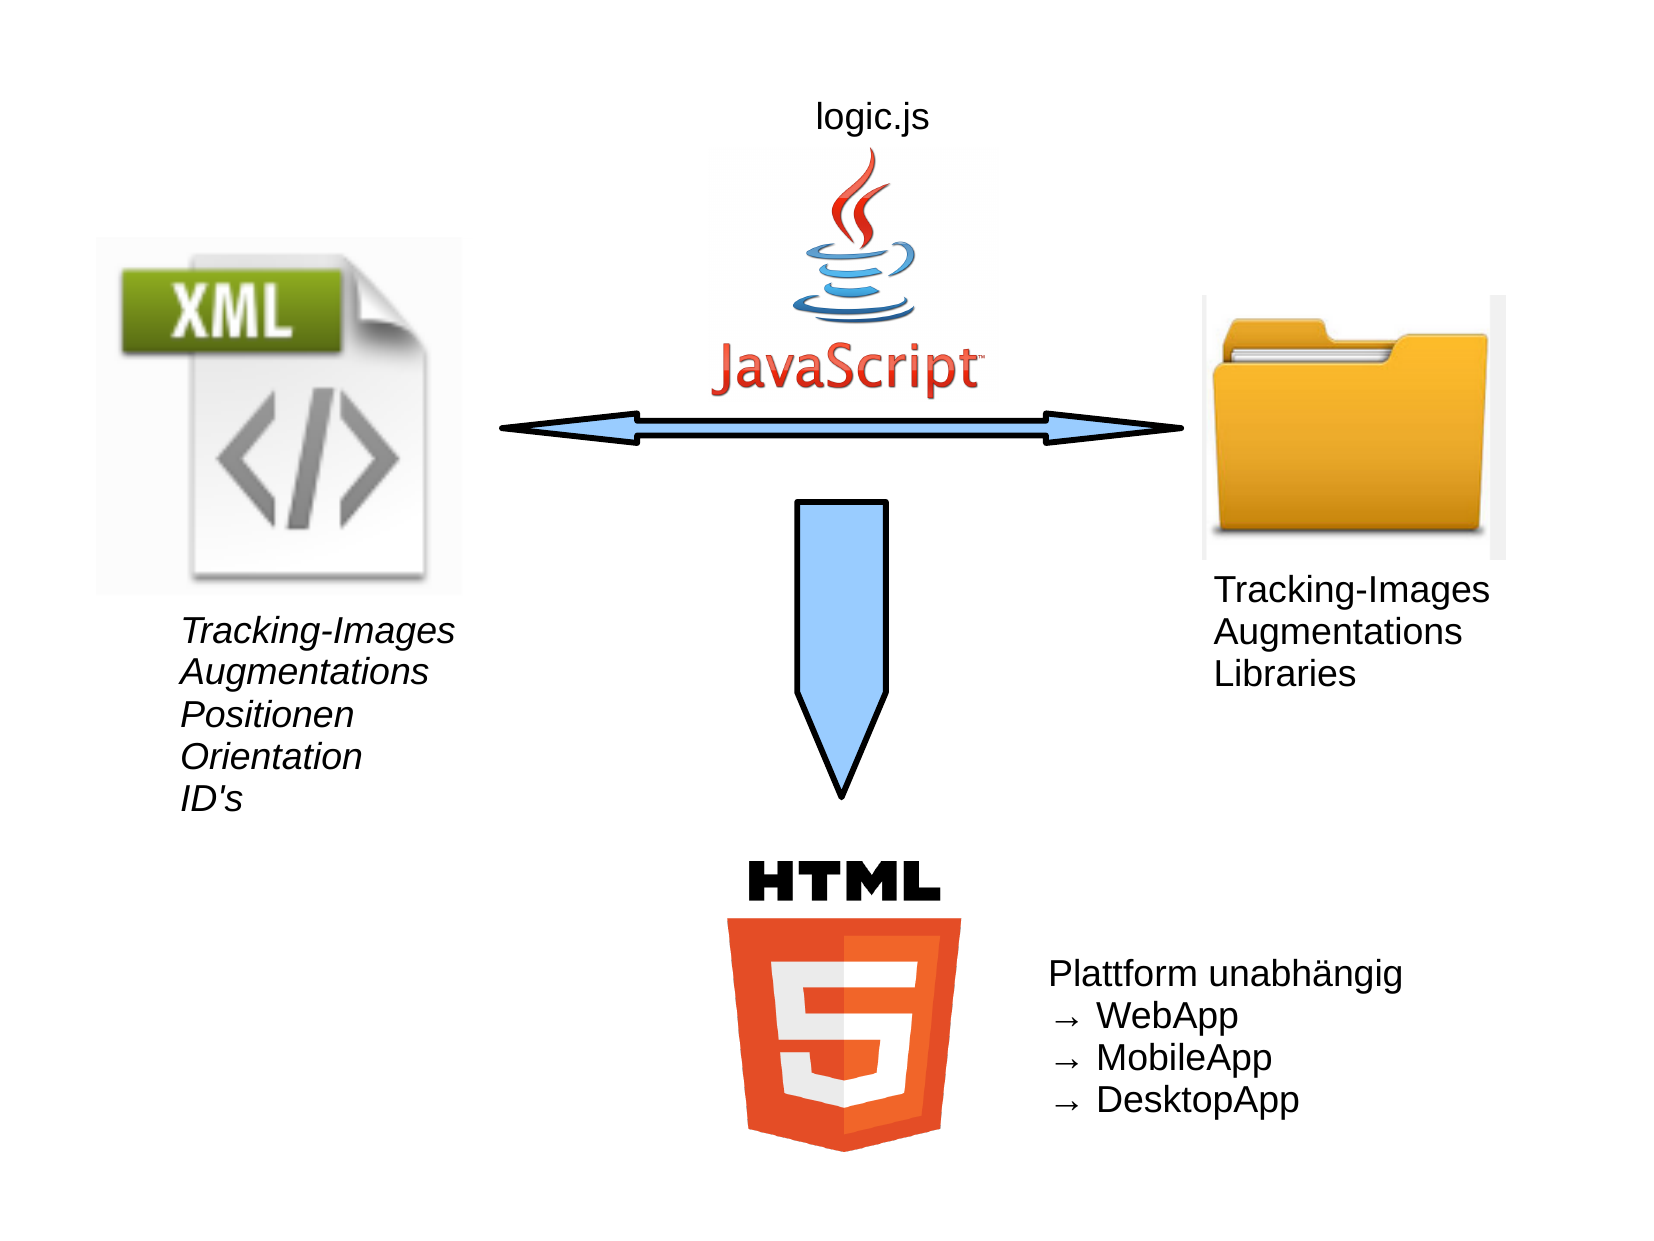

logic.js
Tracking-Images
Augmentations
Libraries
Tracking-Images
Augmentations
Positionen
Orientation
ID's
Plattform unabhängig
→ WebApp
→ MobileApp
→ DesktopApp